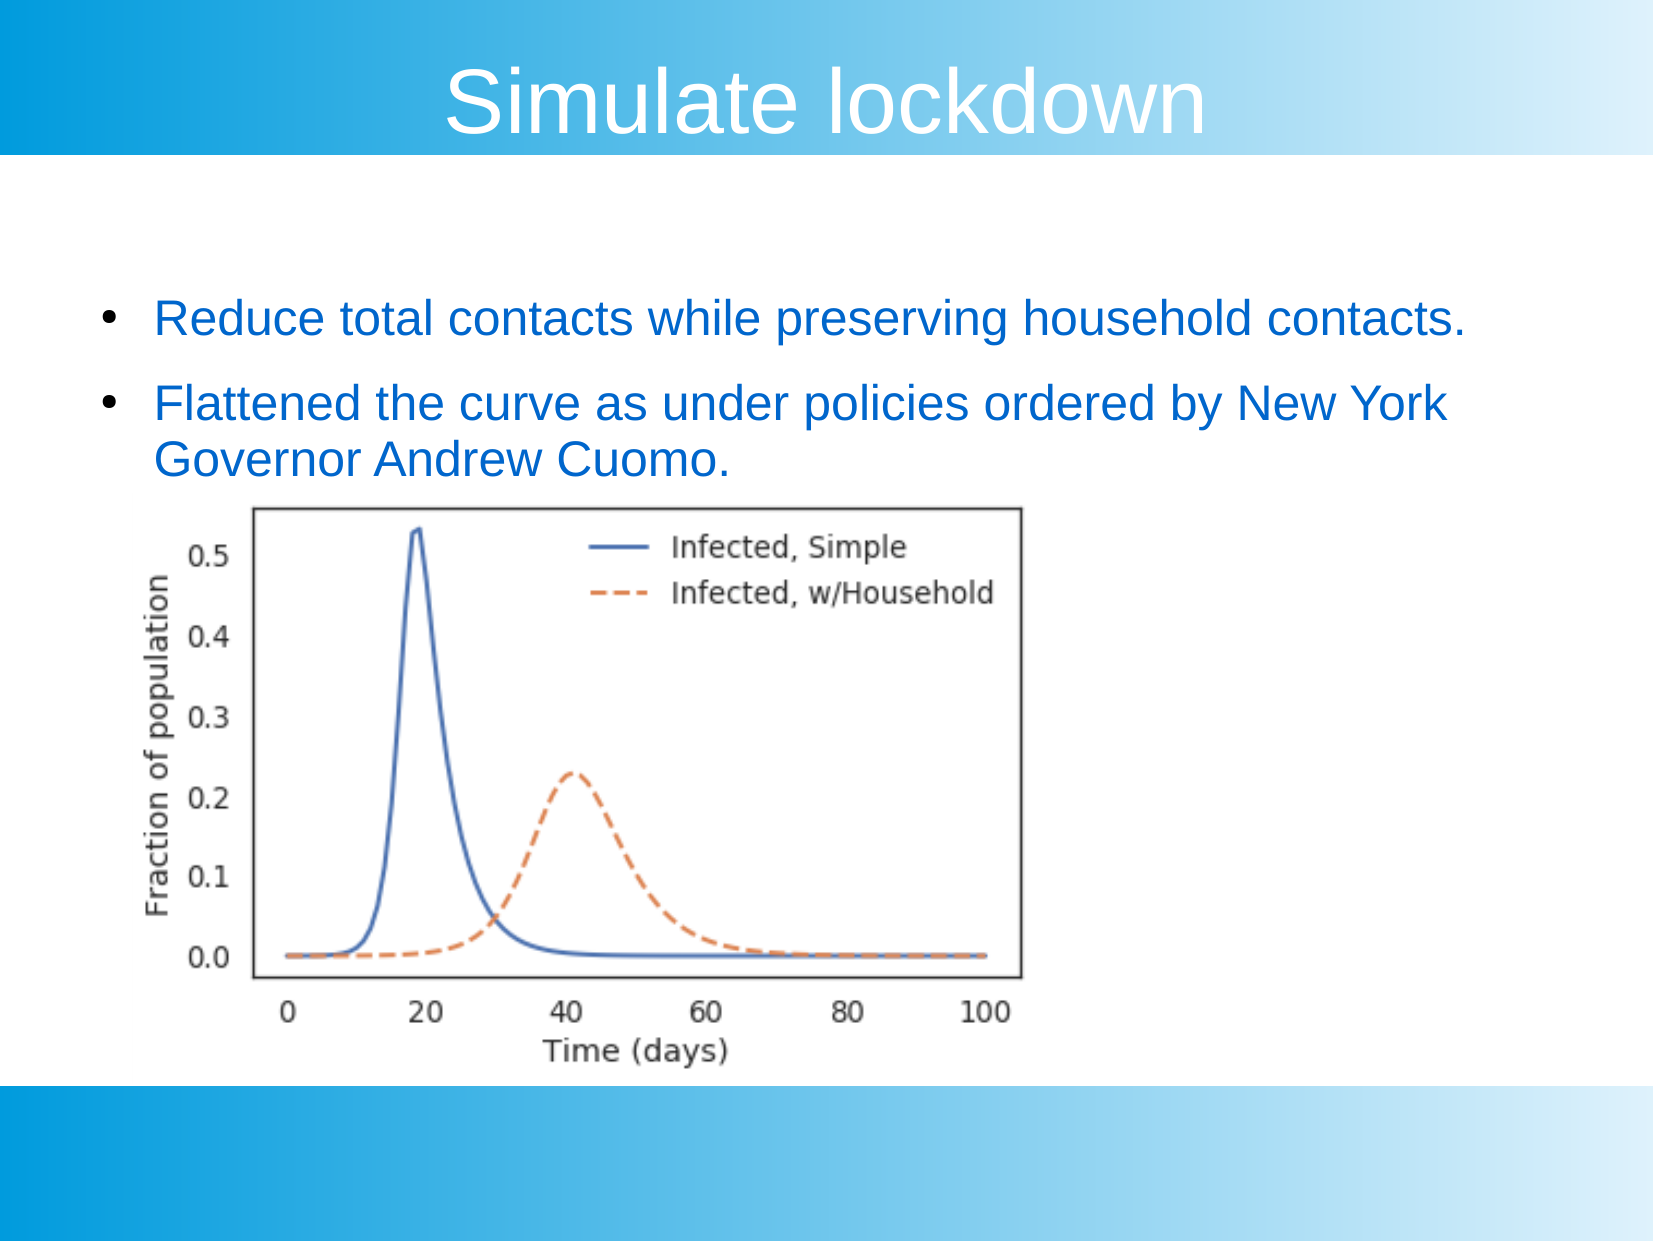

# Simulate lockdown
Reduce total contacts while preserving household contacts.
Flattened the curve as under policies ordered by New York Governor Andrew Cuomo.